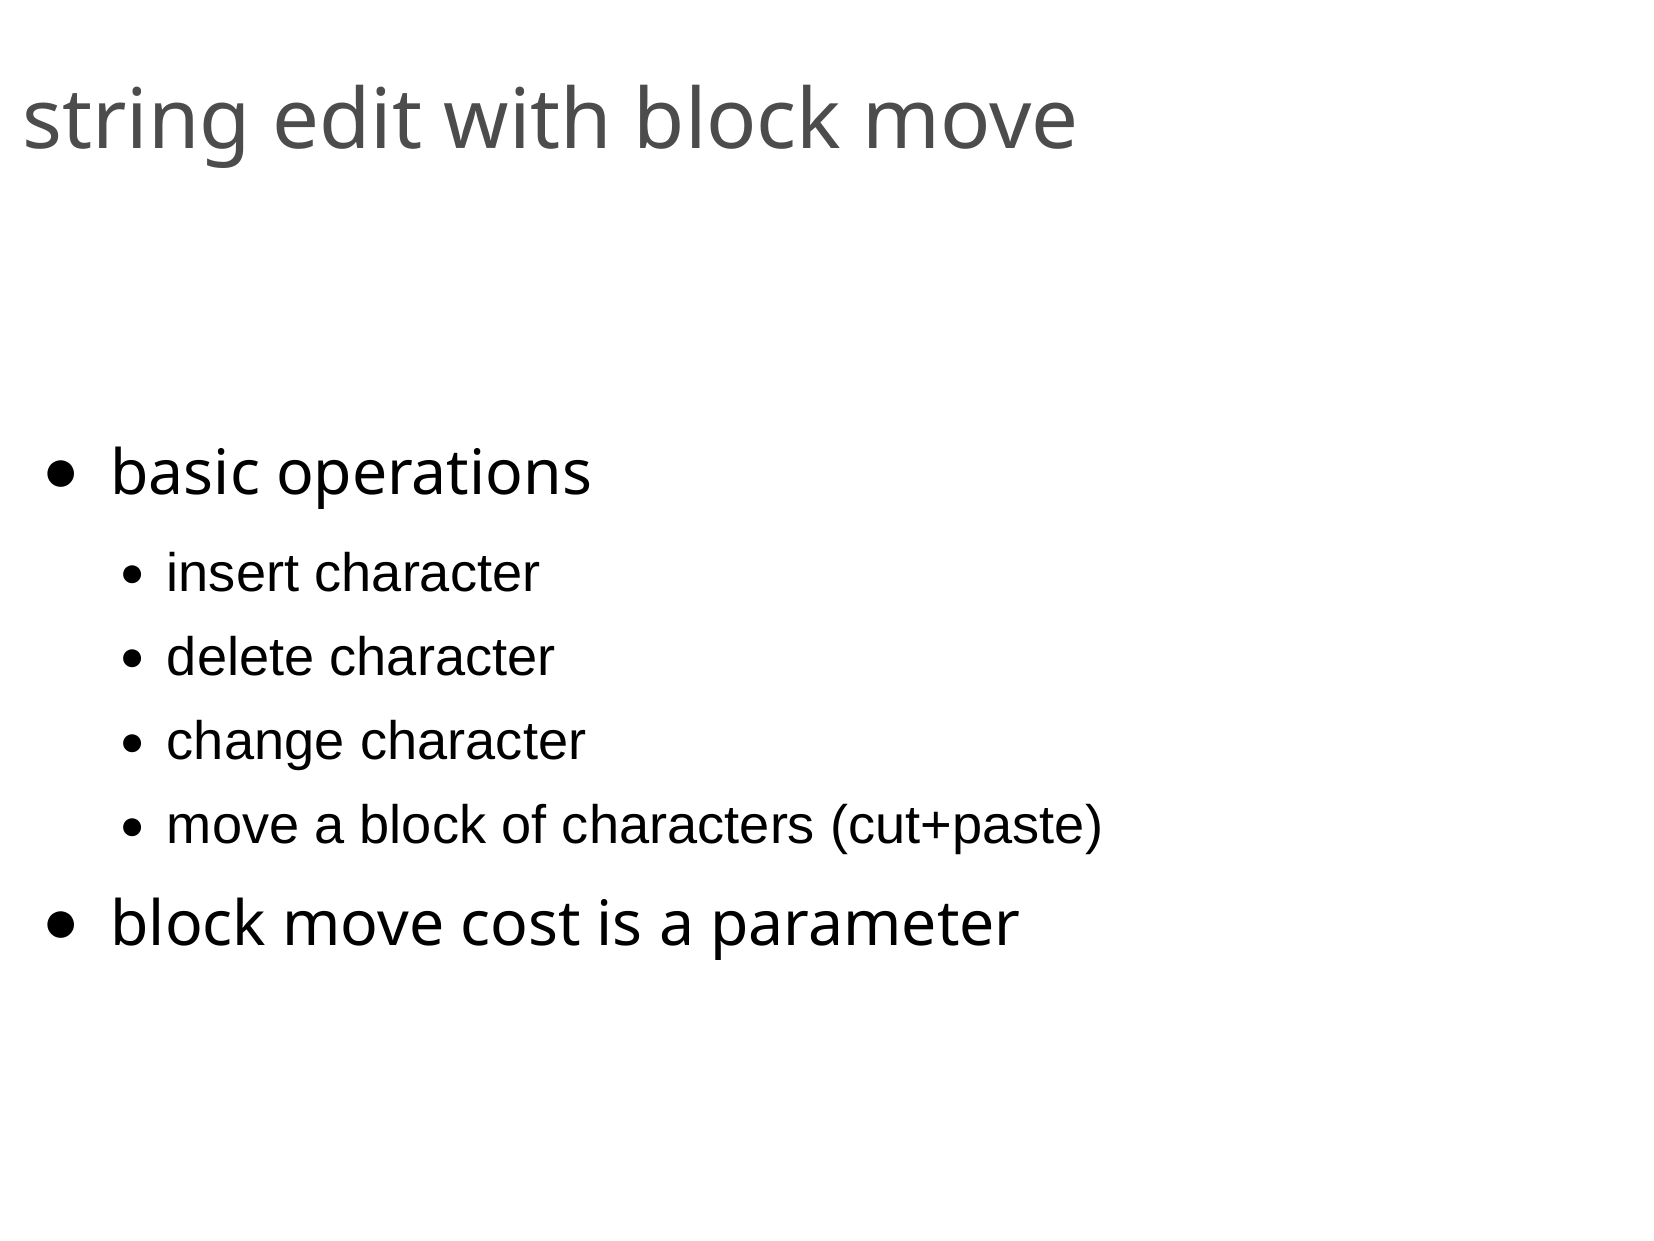

# string edit with block move
basic operations
insert character
delete character
change character
move a block of characters (cut+paste)
block move cost is a parameter